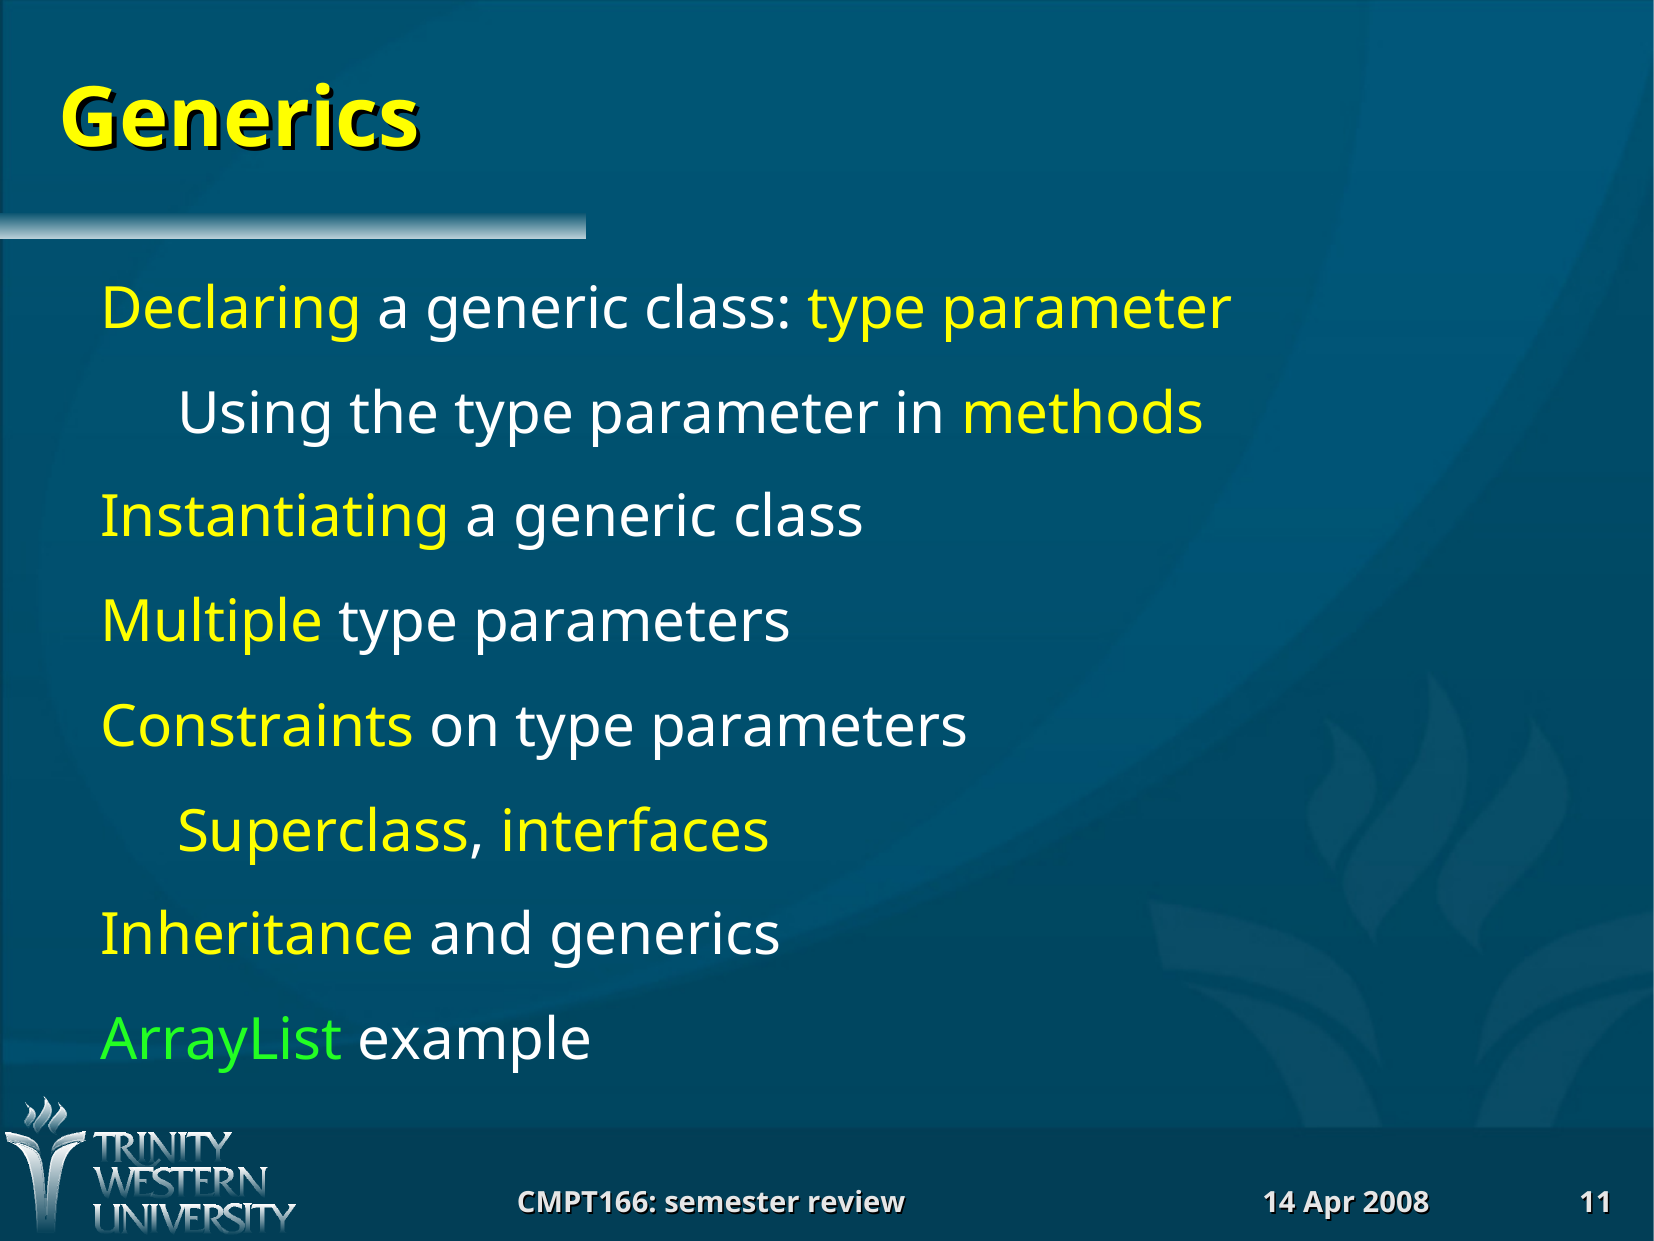

# Generics
Declaring a generic class: type parameter
Using the type parameter in methods
Instantiating a generic class
Multiple type parameters
Constraints on type parameters
Superclass, interfaces
Inheritance and generics
ArrayList example
CMPT166: semester review
14 Apr 2008
11